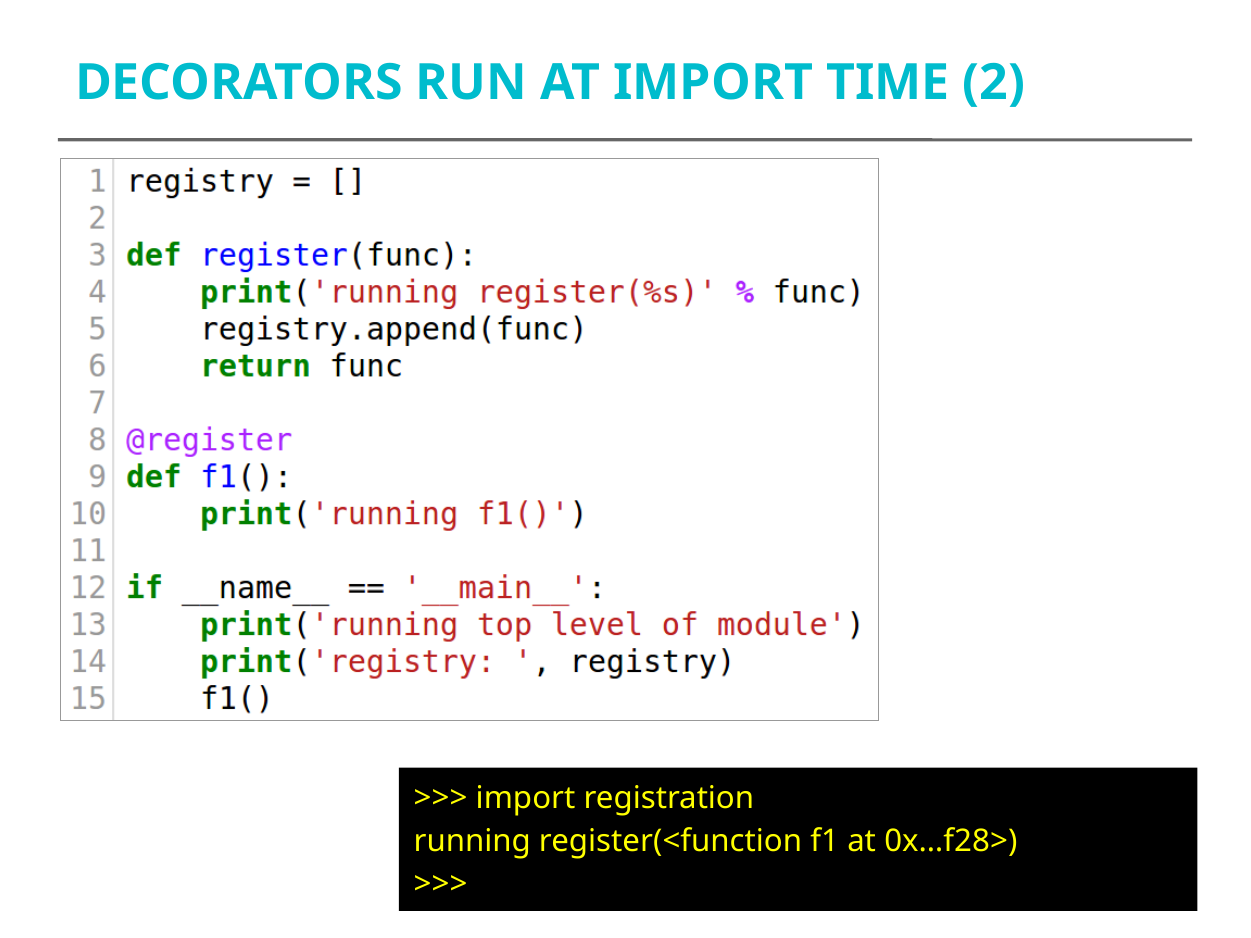

# DECORATORS RUN AT IMPORT TIME (2)
>>> import registration
running register(<function f1 at 0x…f28>)
>>>